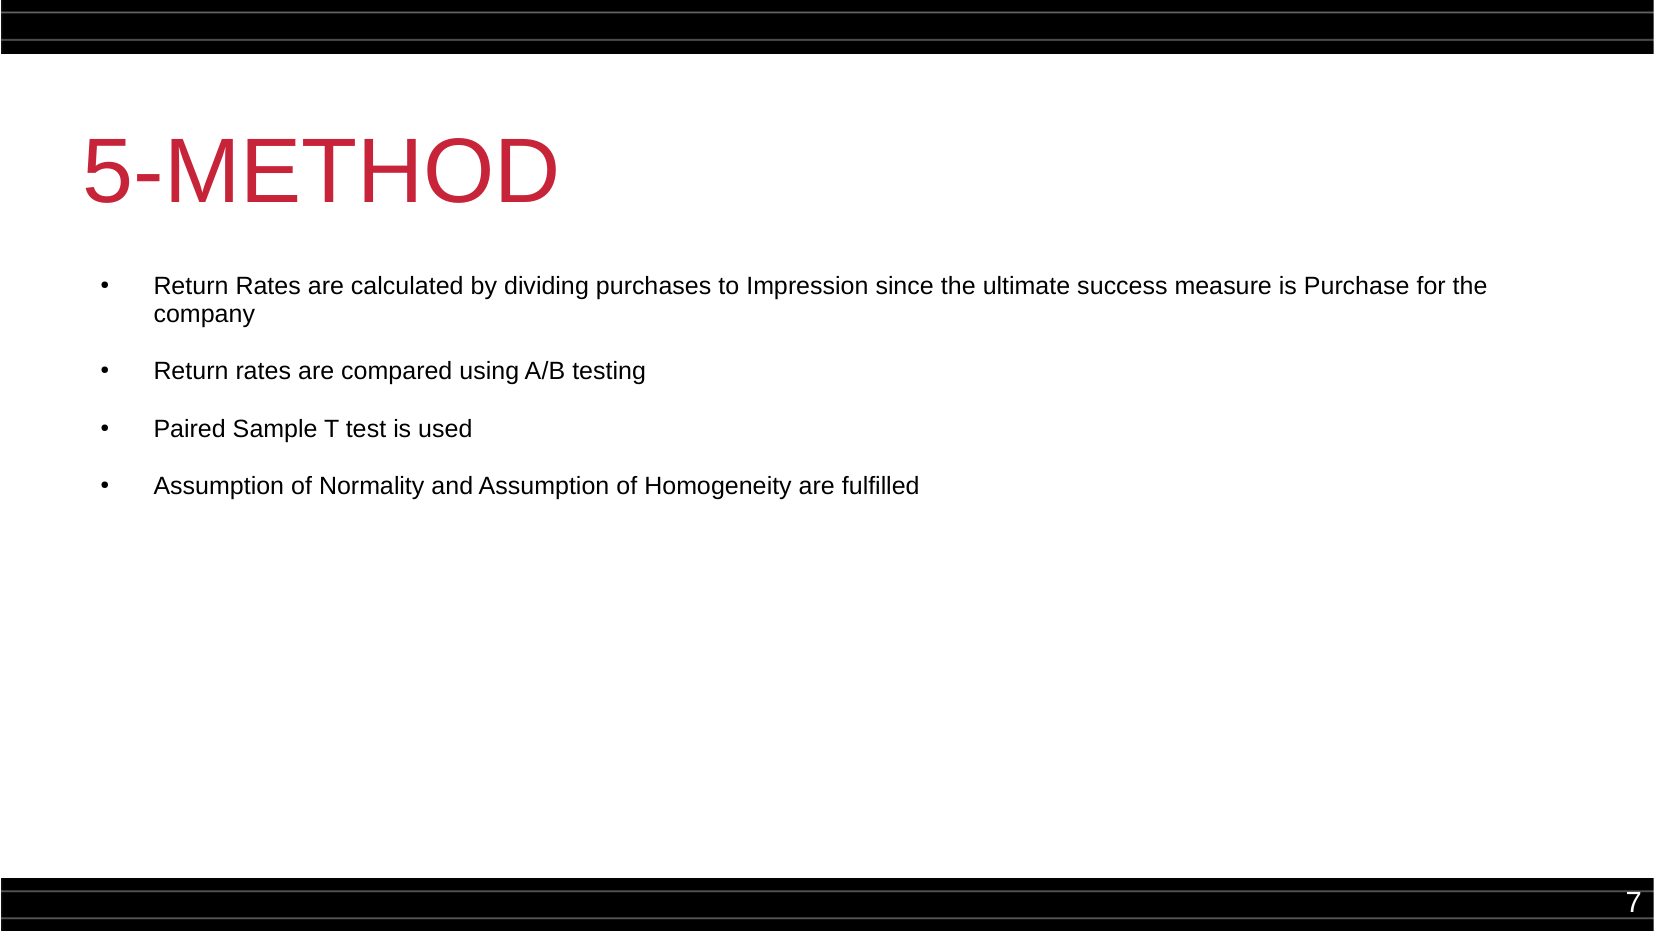

# 5-METHOD
Return Rates are calculated by dividing purchases to Impression since the ultimate success measure is Purchase for the company
Return rates are compared using A/B testing
Paired Sample T test is used
Assumption of Normality and Assumption of Homogeneity are fulfilled